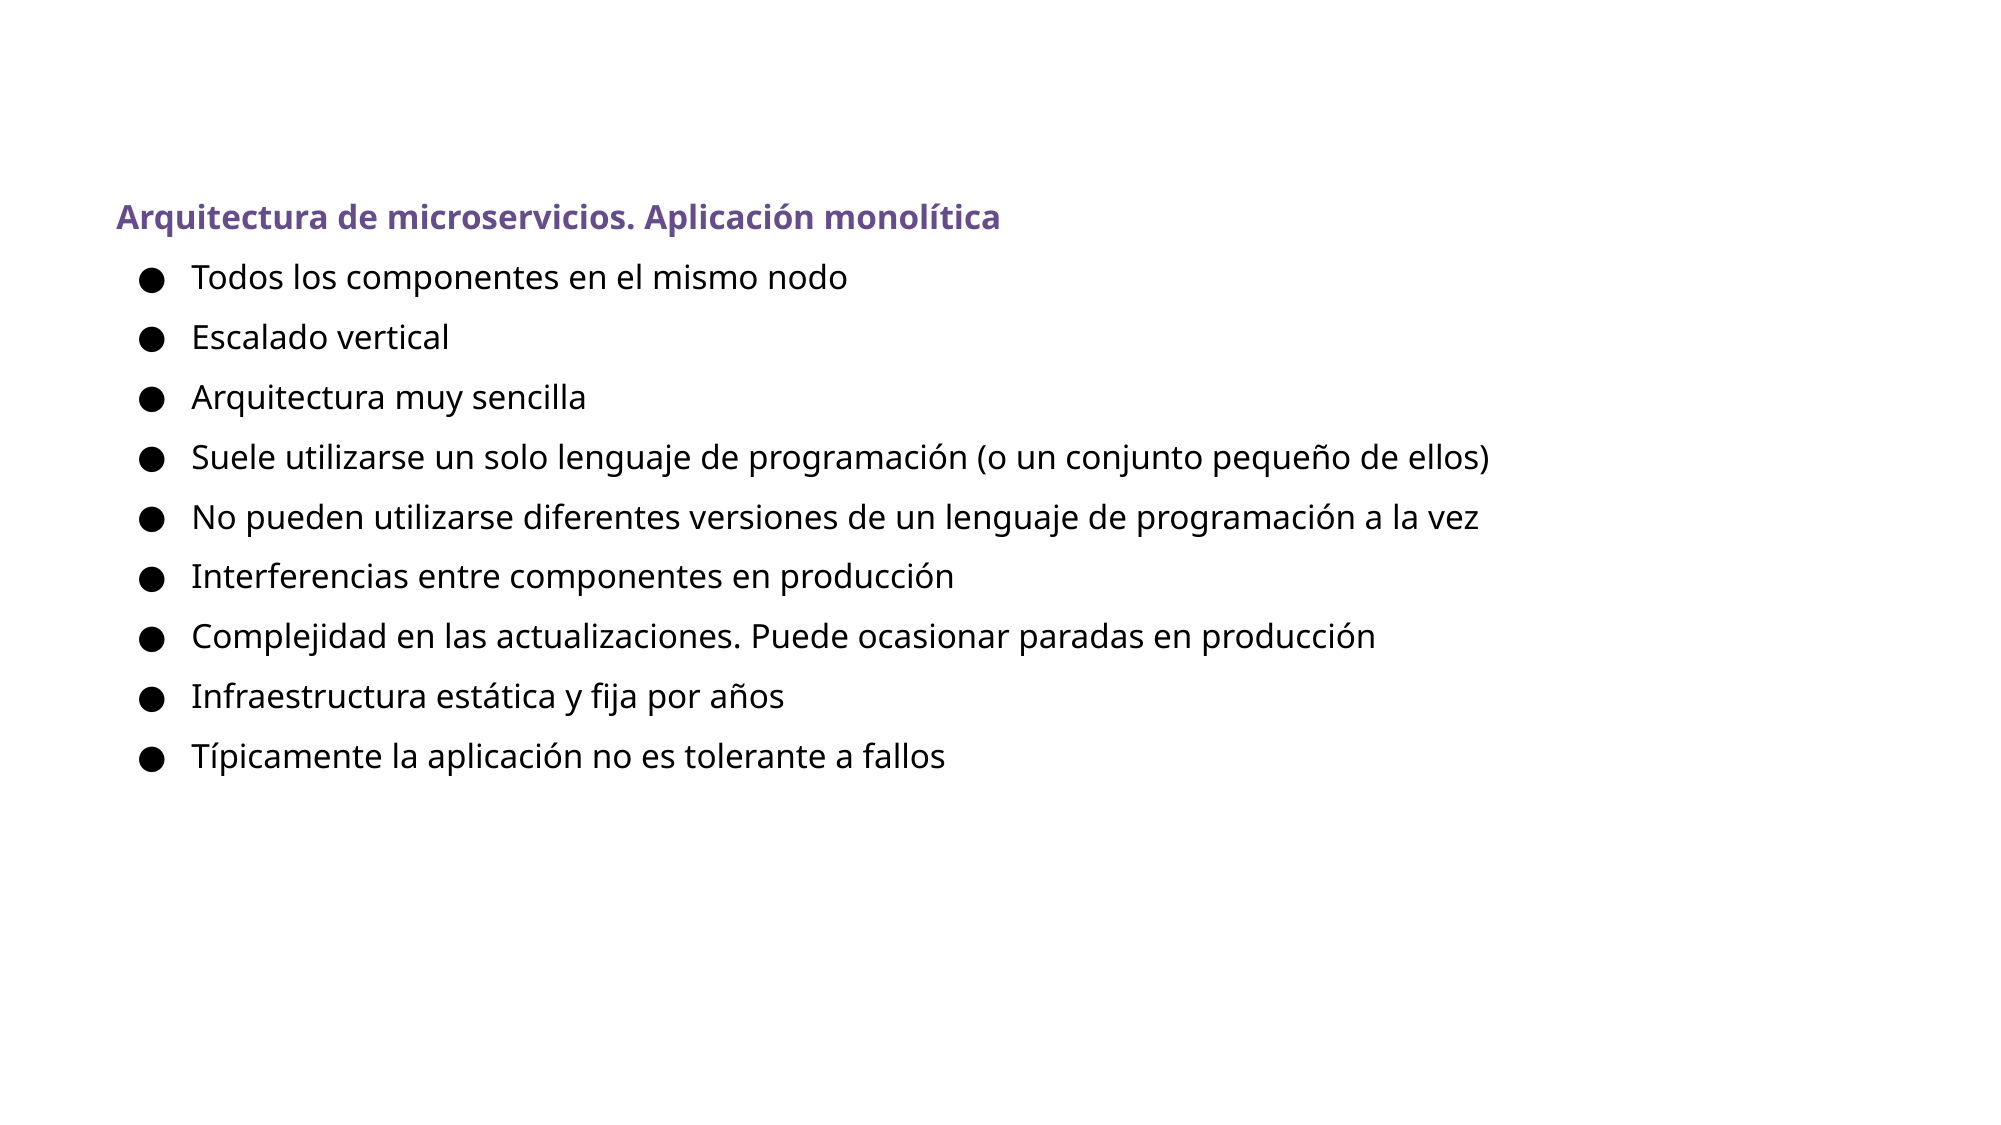

Arquitectura de microservicios. Aplicación monolítica
Todos los componentes en el mismo nodo
Escalado vertical
Arquitectura muy sencilla
Suele utilizarse un solo lenguaje de programación (o un conjunto pequeño de ellos)
No pueden utilizarse diferentes versiones de un lenguaje de programación a la vez
Interferencias entre componentes en producción
Complejidad en las actualizaciones. Puede ocasionar paradas en producción
Infraestructura estática y fija por años
Típicamente la aplicación no es tolerante a fallos